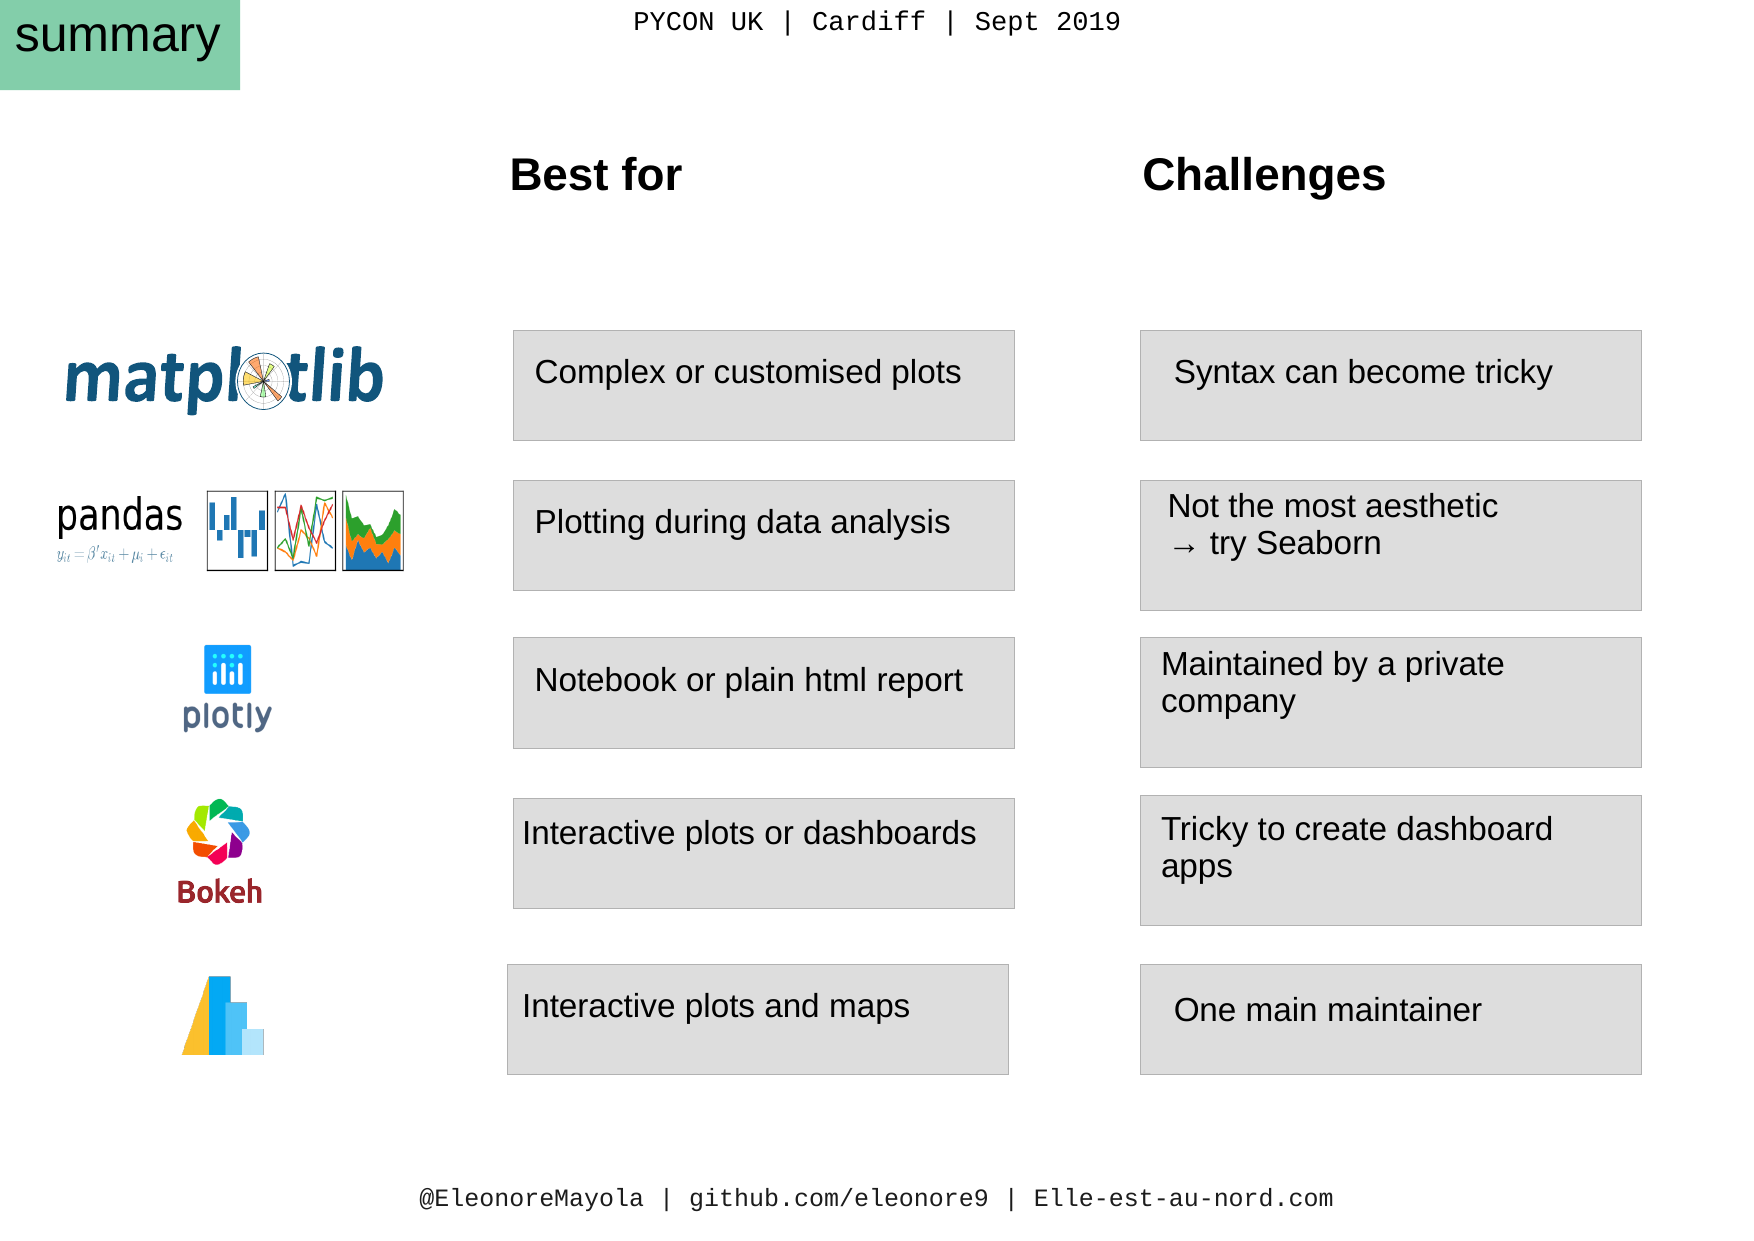

summary
PYCON UK | Cardiff | Sept 2019
Best for
Challenges
Complex or customised plots
Syntax can become tricky
Not the most aesthetic
→ try Seaborn
Plotting during data analysis
Maintained by a private company
Notebook or plain html report
Tricky to create dashboard apps
Interactive plots or dashboards
Interactive plots and maps
One main maintainer
@EleonoreMayola | github.com/eleonore9 | Elle-est-au-nord.com